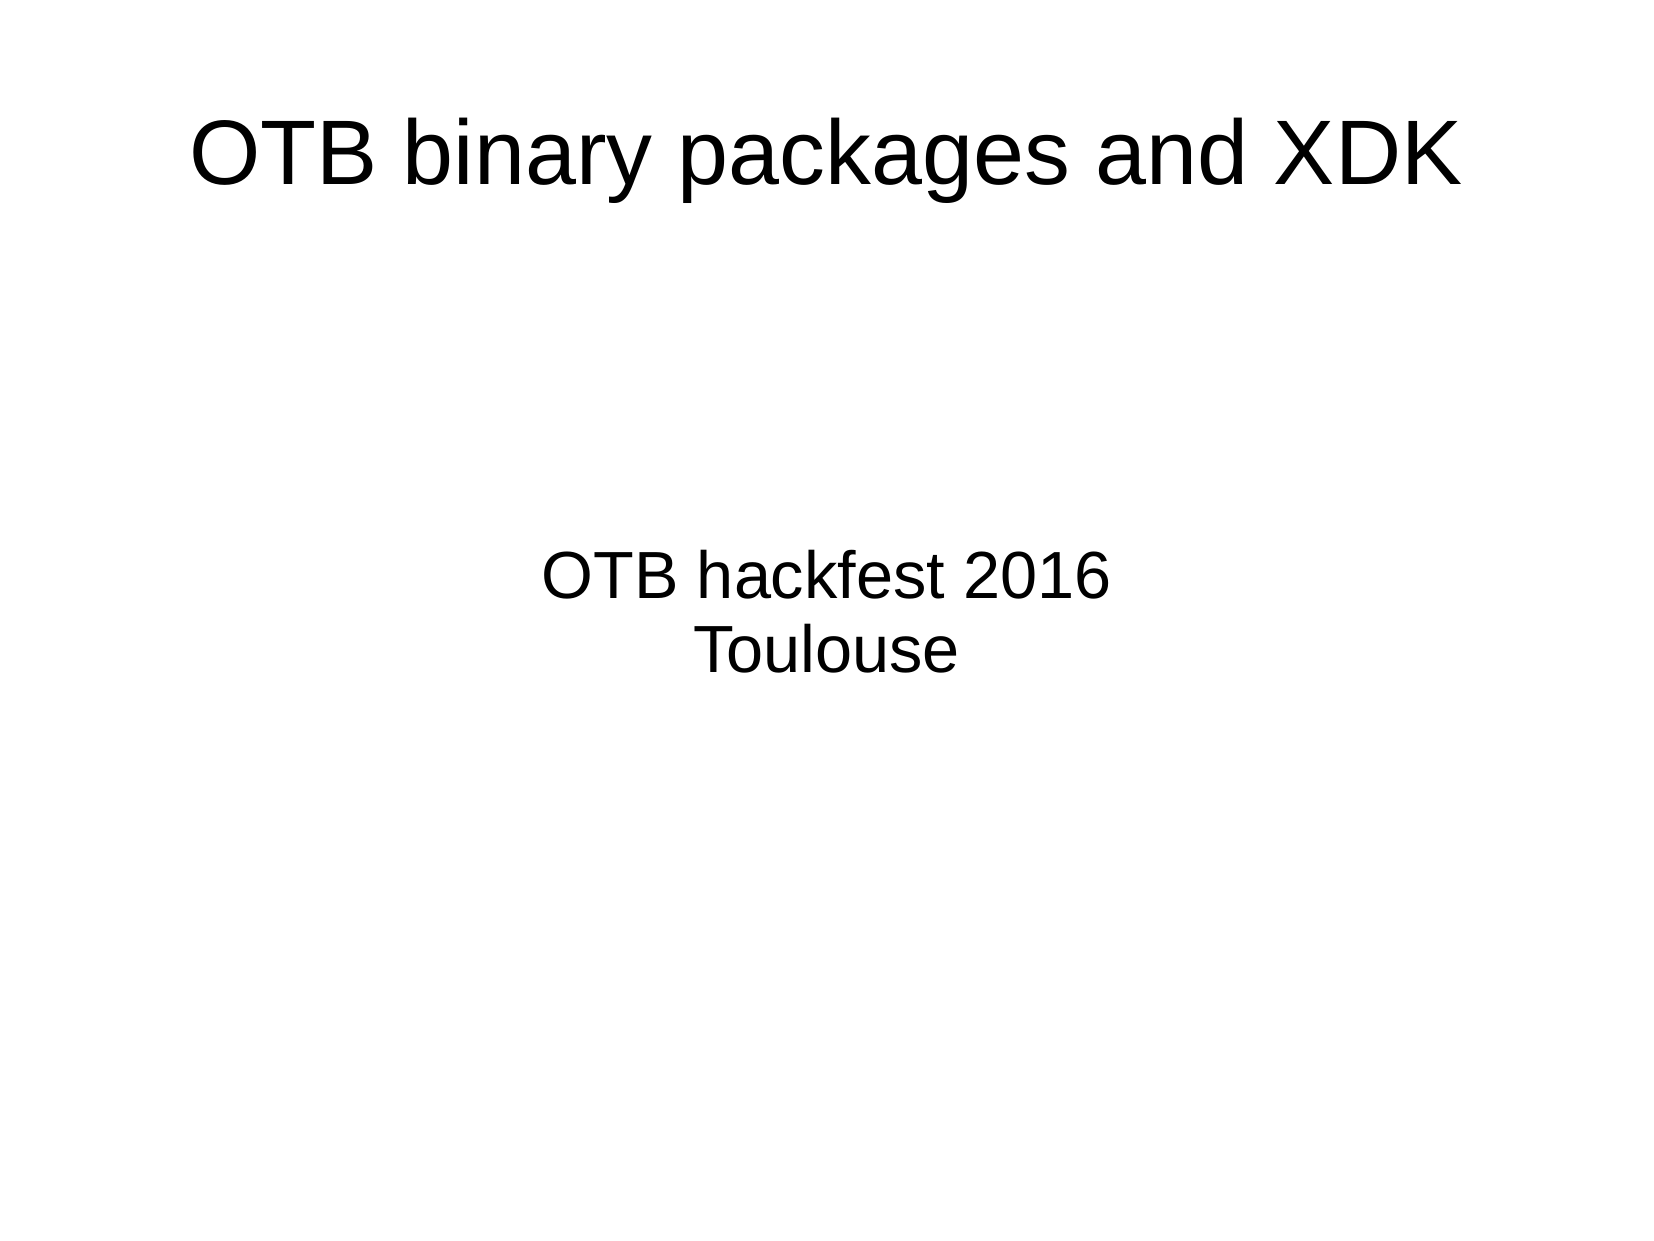

# OTB binary packages and XDK
OTB hackfest 2016
Toulouse